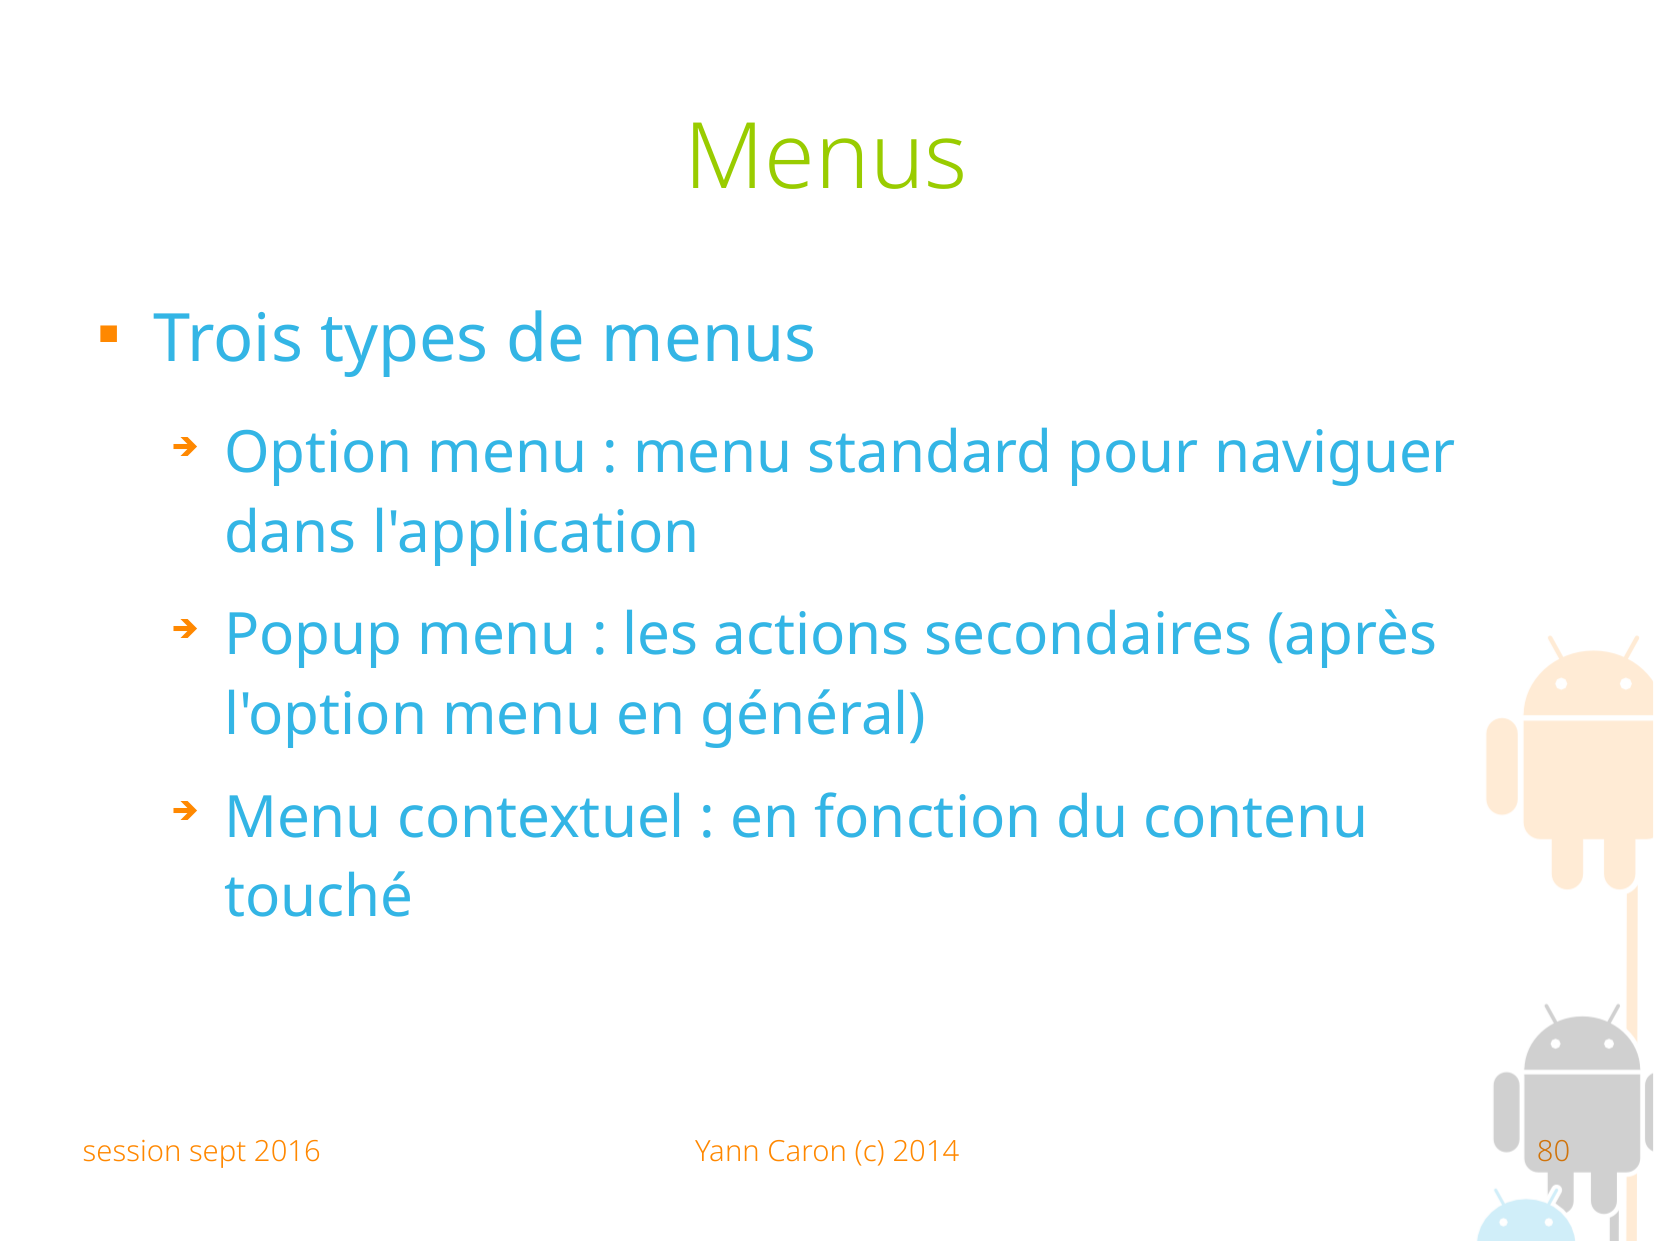

# Menus
Trois types de menus
Option menu : menu standard pour naviguer dans l'application
Popup menu : les actions secondaires (après l'option menu en général)
Menu contextuel : en fonction du contenu touché
session sept 2016
Yann Caron (c) 2014
80